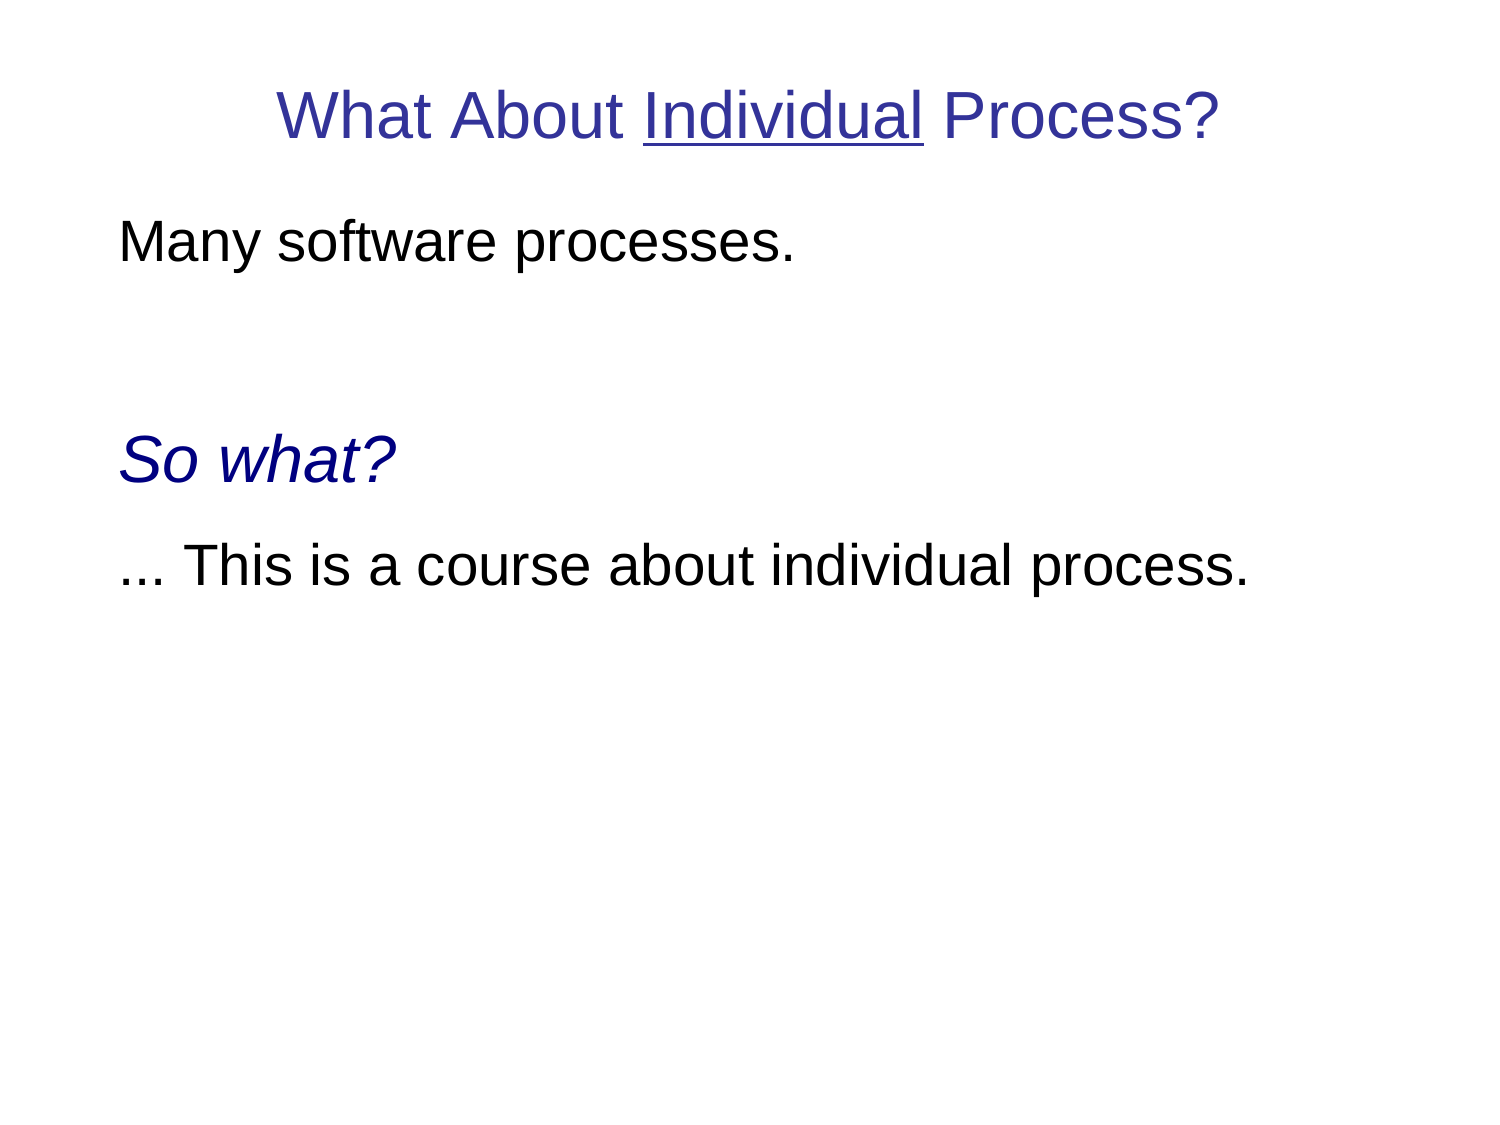

# What About Individual Process?
Many software processes.
So what?
... This is a course about individual process.